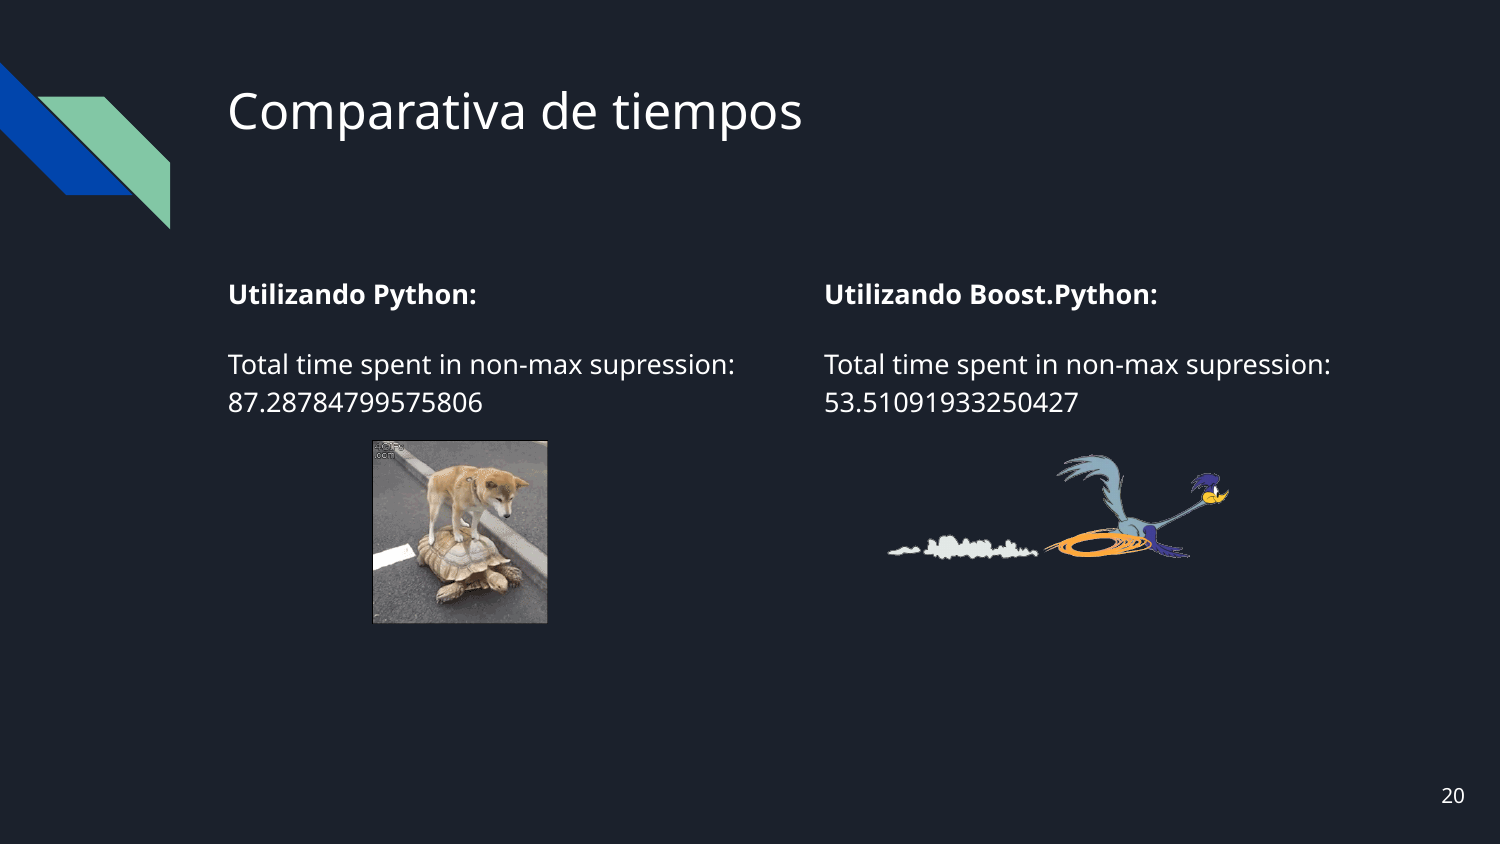

# Comparativa de tiempos
Utilizando Python:
Total time spent in non-max supression: 87.28784799575806
Utilizando Boost.Python:
Total time spent in non-max supression: 53.51091933250427